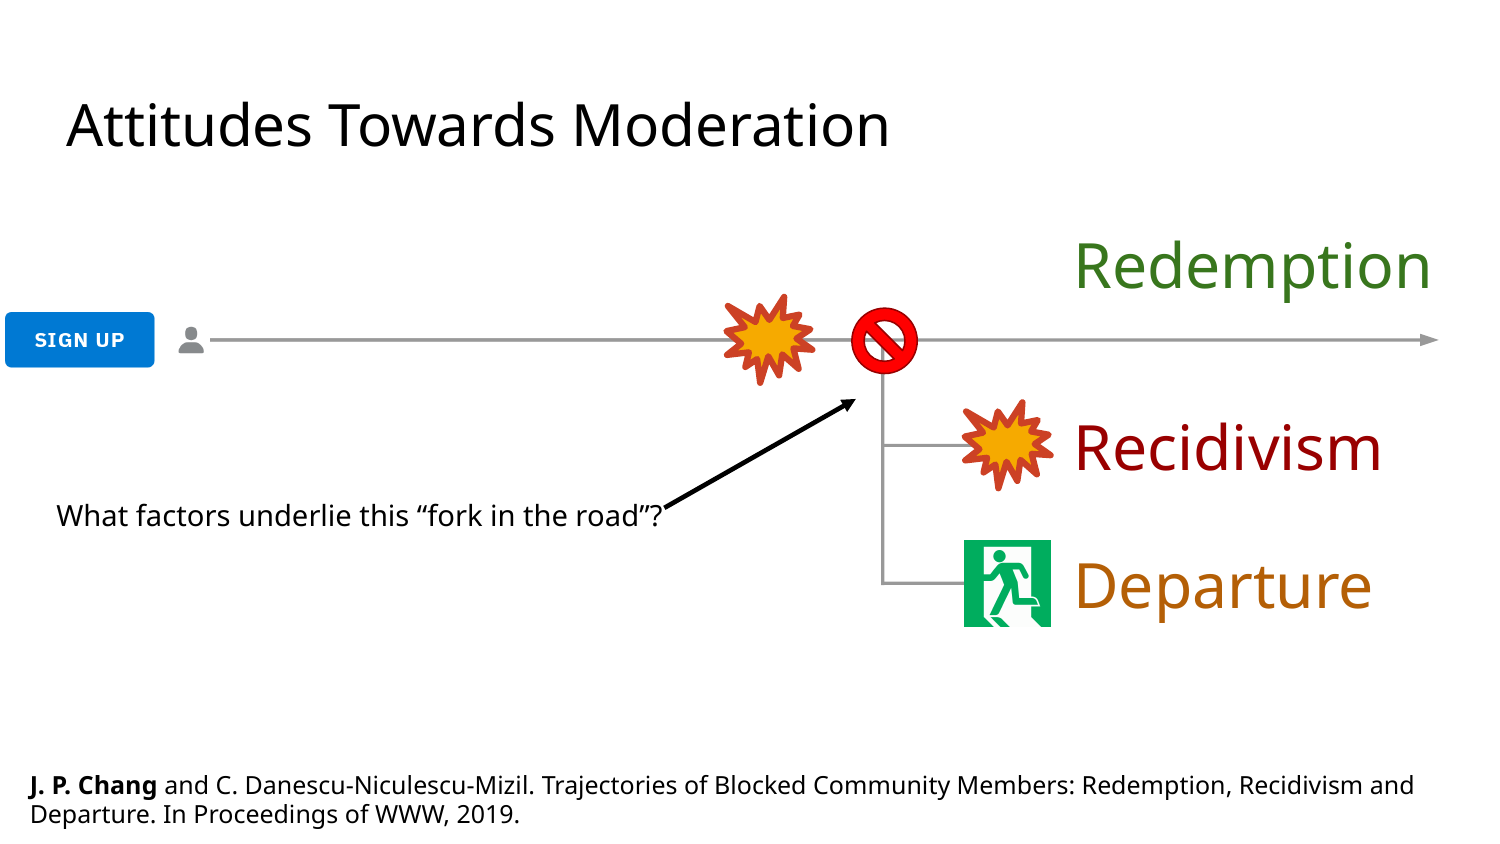

# Attitudes Towards Moderation
Redemption
Recidivism
What factors underlie this “fork in the road”?
Departure
J. P. Chang and C. Danescu-Niculescu-Mizil. Trajectories of Blocked Community Members: Redemption, Recidivism and Departure. In Proceedings of WWW, 2019.